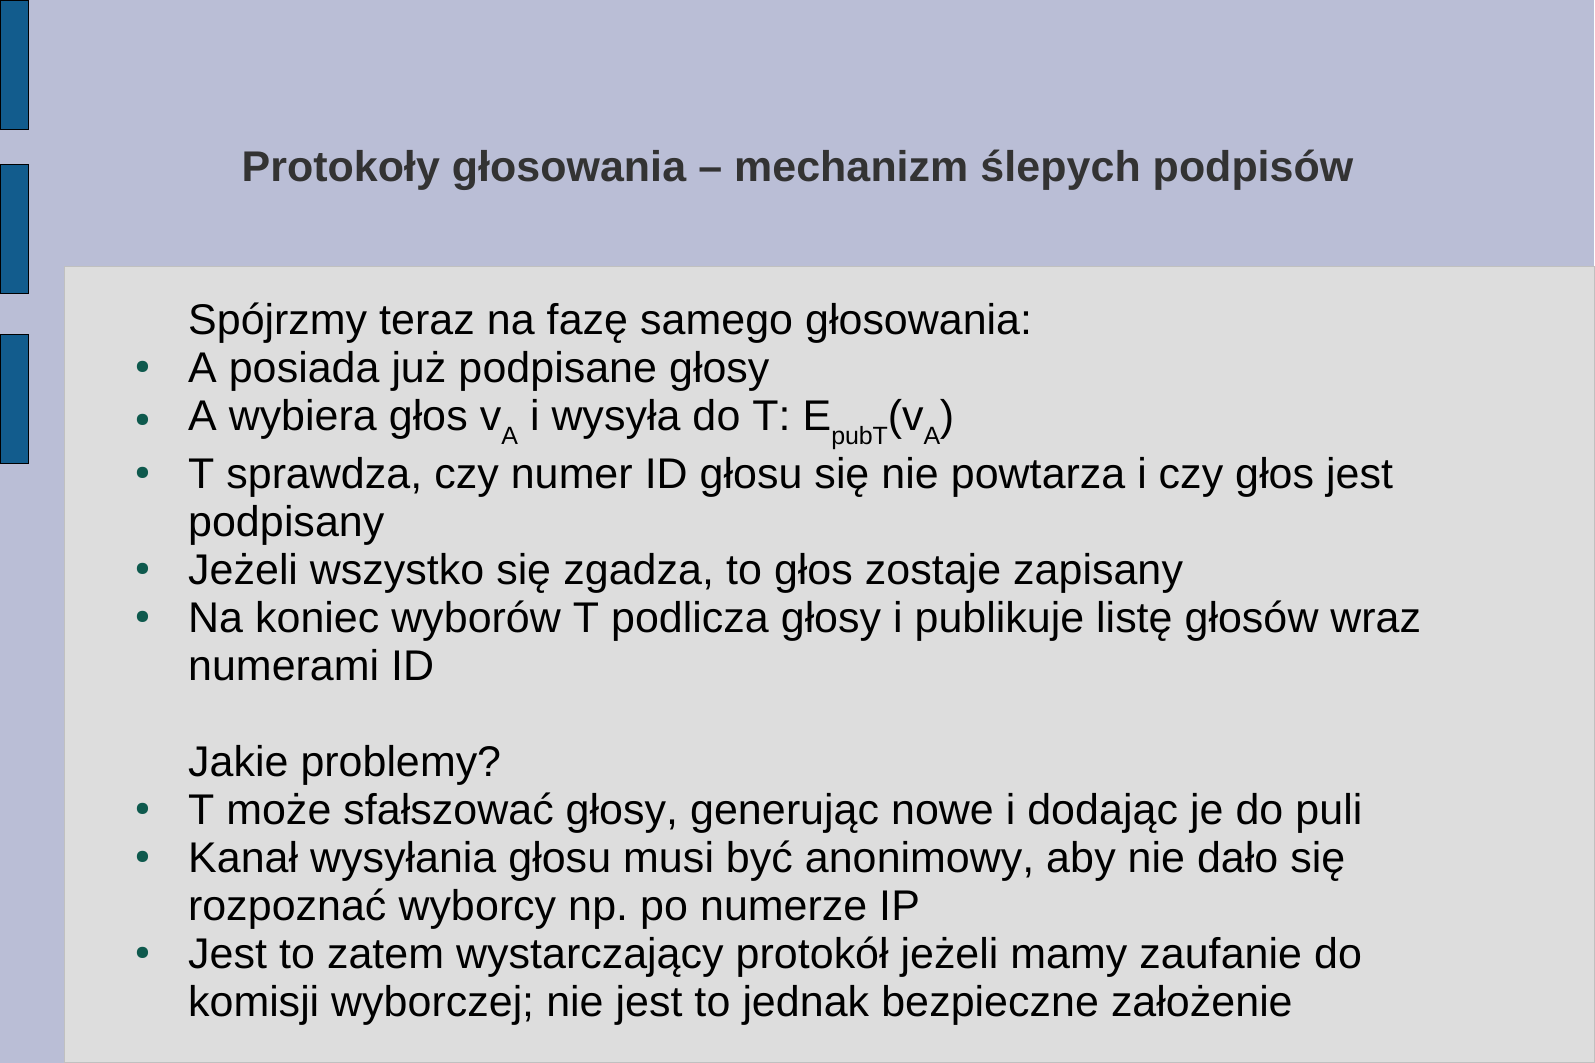

# Protokoły głosowania – mechanizm ślepych podpisów
Spójrzmy teraz na fazę samego głosowania:
A posiada już podpisane głosy
A wybiera głos vA i wysyła do T: EpubT(vA)
T sprawdza, czy numer ID głosu się nie powtarza i czy głos jest podpisany
Jeżeli wszystko się zgadza, to głos zostaje zapisany
Na koniec wyborów T podlicza głosy i publikuje listę głosów wraz numerami ID
Jakie problemy?
T może sfałszować głosy, generując nowe i dodając je do puli
Kanał wysyłania głosu musi być anonimowy, aby nie dało się rozpoznać wyborcy np. po numerze IP
Jest to zatem wystarczający protokół jeżeli mamy zaufanie do komisji wyborczej; nie jest to jednak bezpieczne założenie